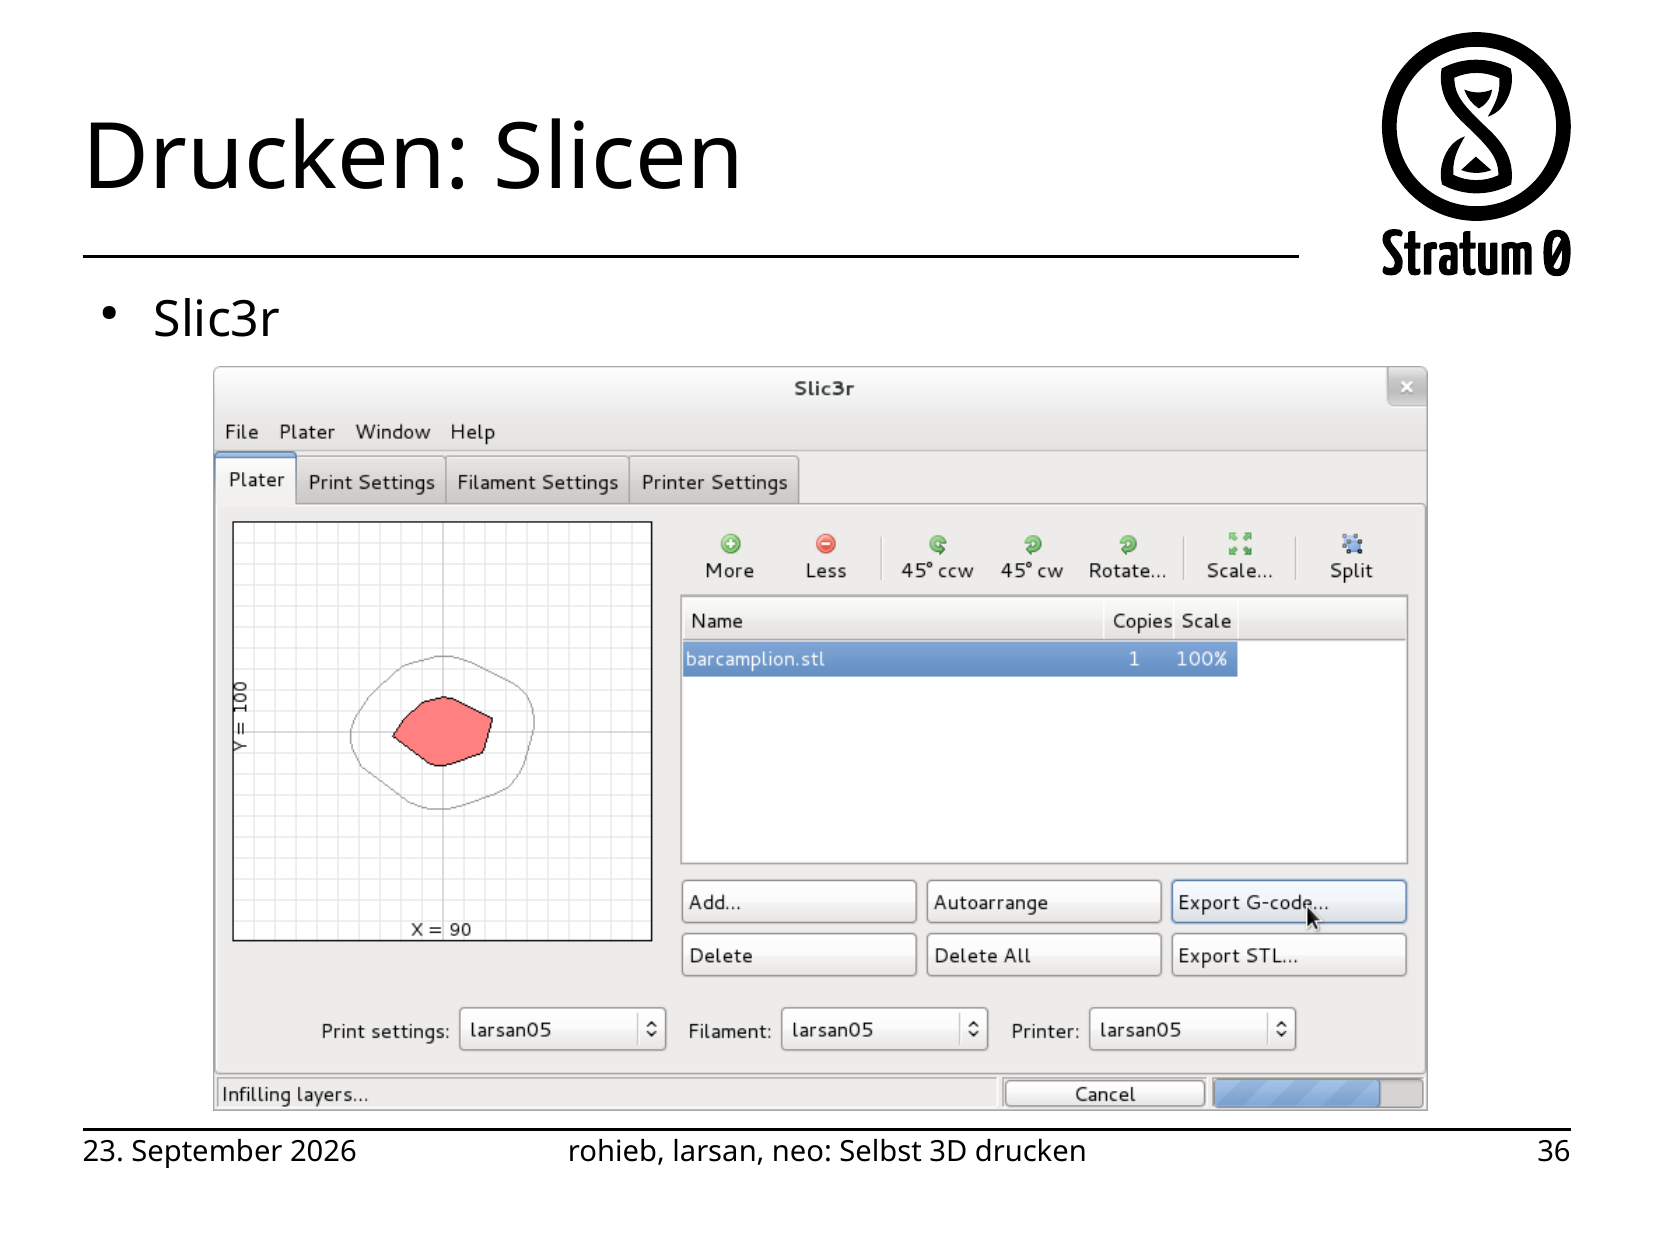

# Drucken: Slicen
Slic3r
rohieb, larsan, neo: Selbst 3D drucken
36